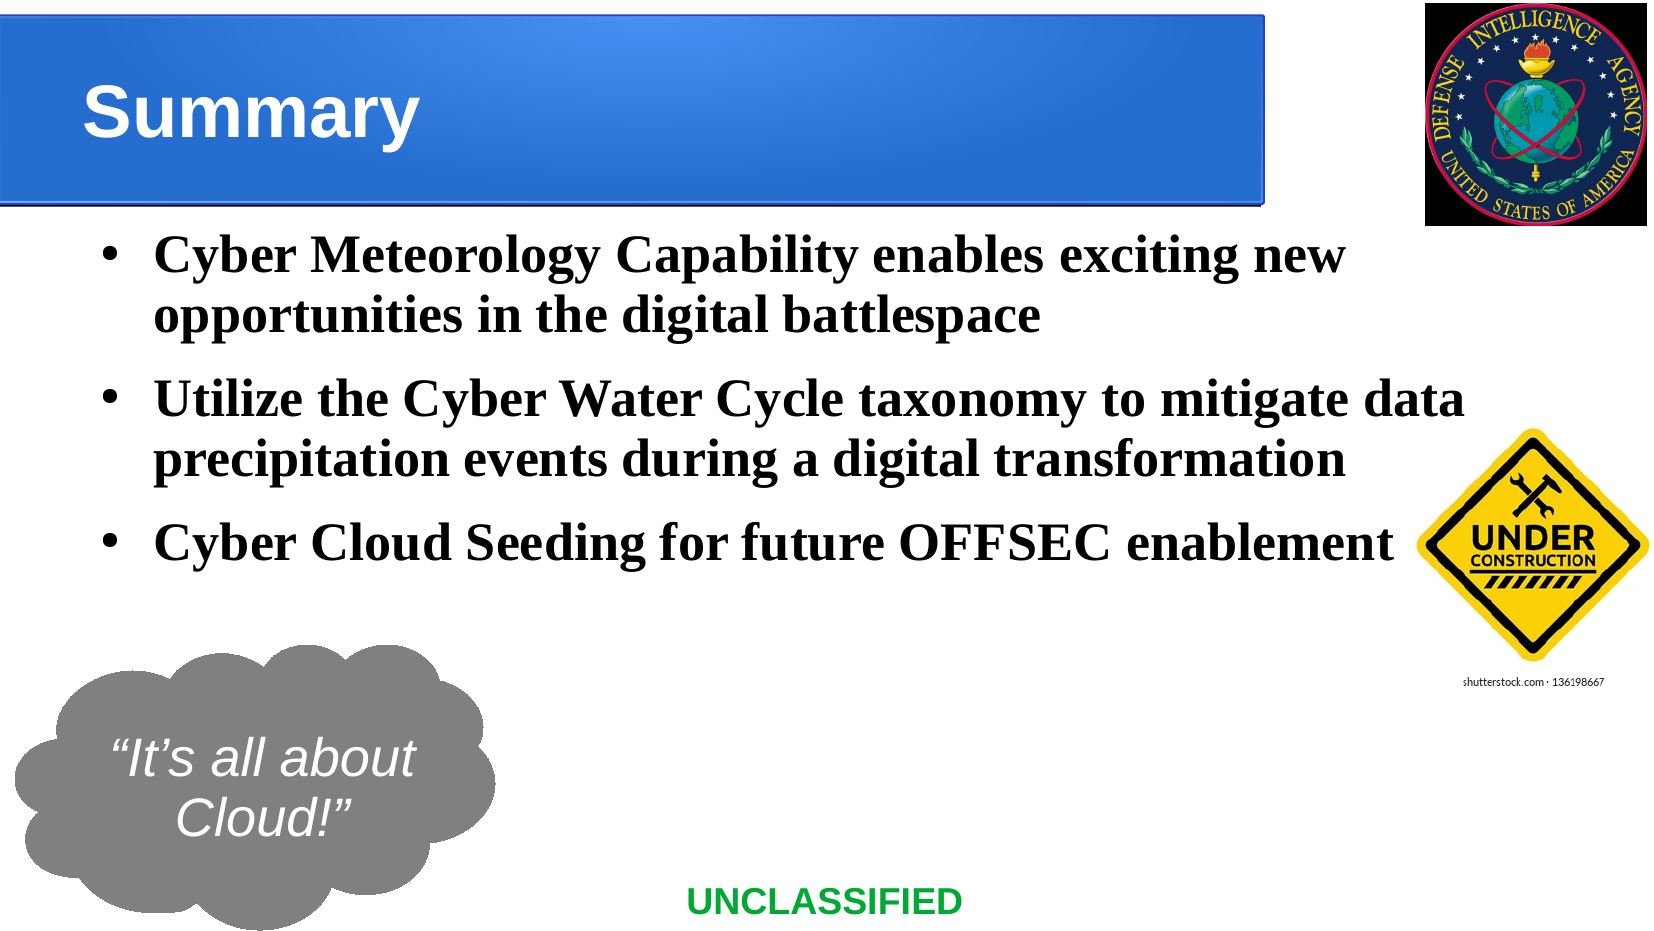

# Summary
Cyber Meteorology Capability enables exciting new opportunities in the digital battlespace
Utilize the Cyber Water Cycle taxonomy to mitigate data precipitation events during a digital transformation
Cyber Cloud Seeding for future OFFSEC enablement
“It’s all about Cloud!”
UNCLASSIFIED